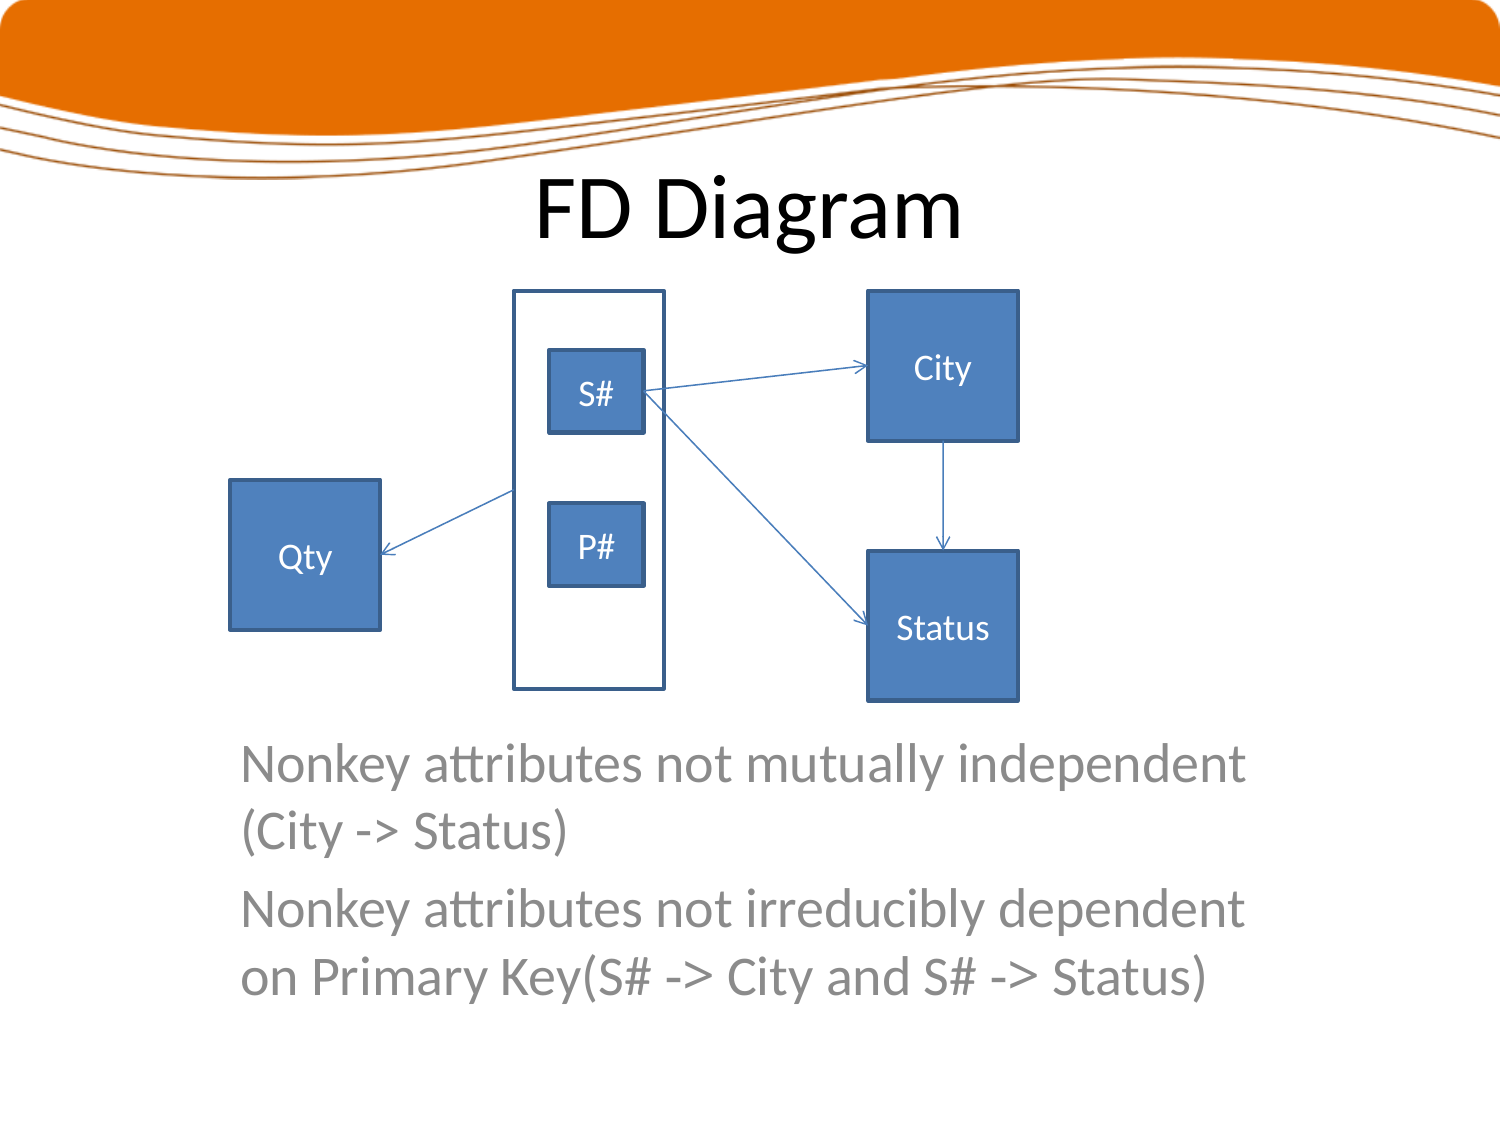

FD Diagram
City
S#
# Nonkey attributes not mutually independent (City -> Status)
Nonkey attributes not irreducibly dependent on Primary Key(S# -> City and S# -> Status)
Qty
P#
Status